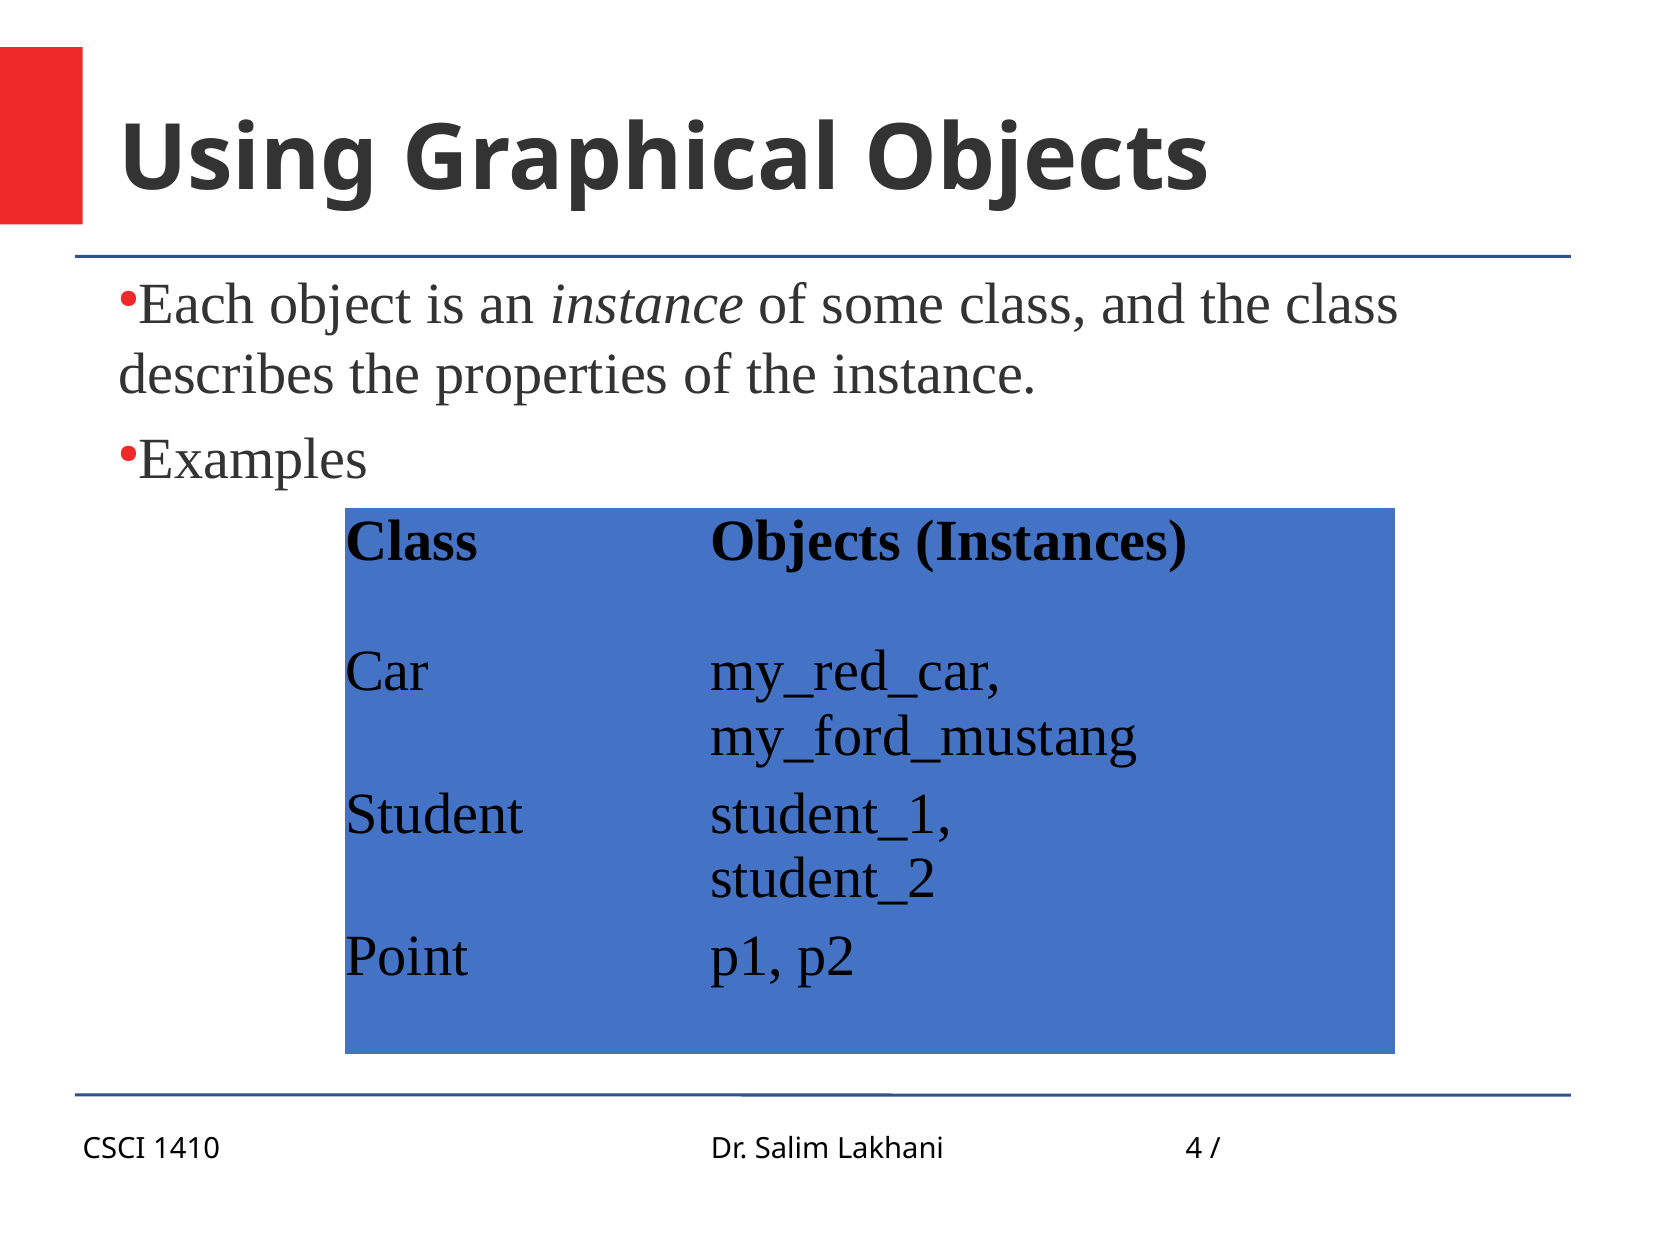

# Using Graphical Objects
Each object is an instance of some class, and the class describes the properties of the instance.
Examples
| Class | Objects (Instances) |
| --- | --- |
| Car | my\_red\_car, my\_ford\_mustang |
| Student | student\_1, student\_2 |
| Point | p1, p2 |
CSCI 1410
Dr. Salim Lakhani